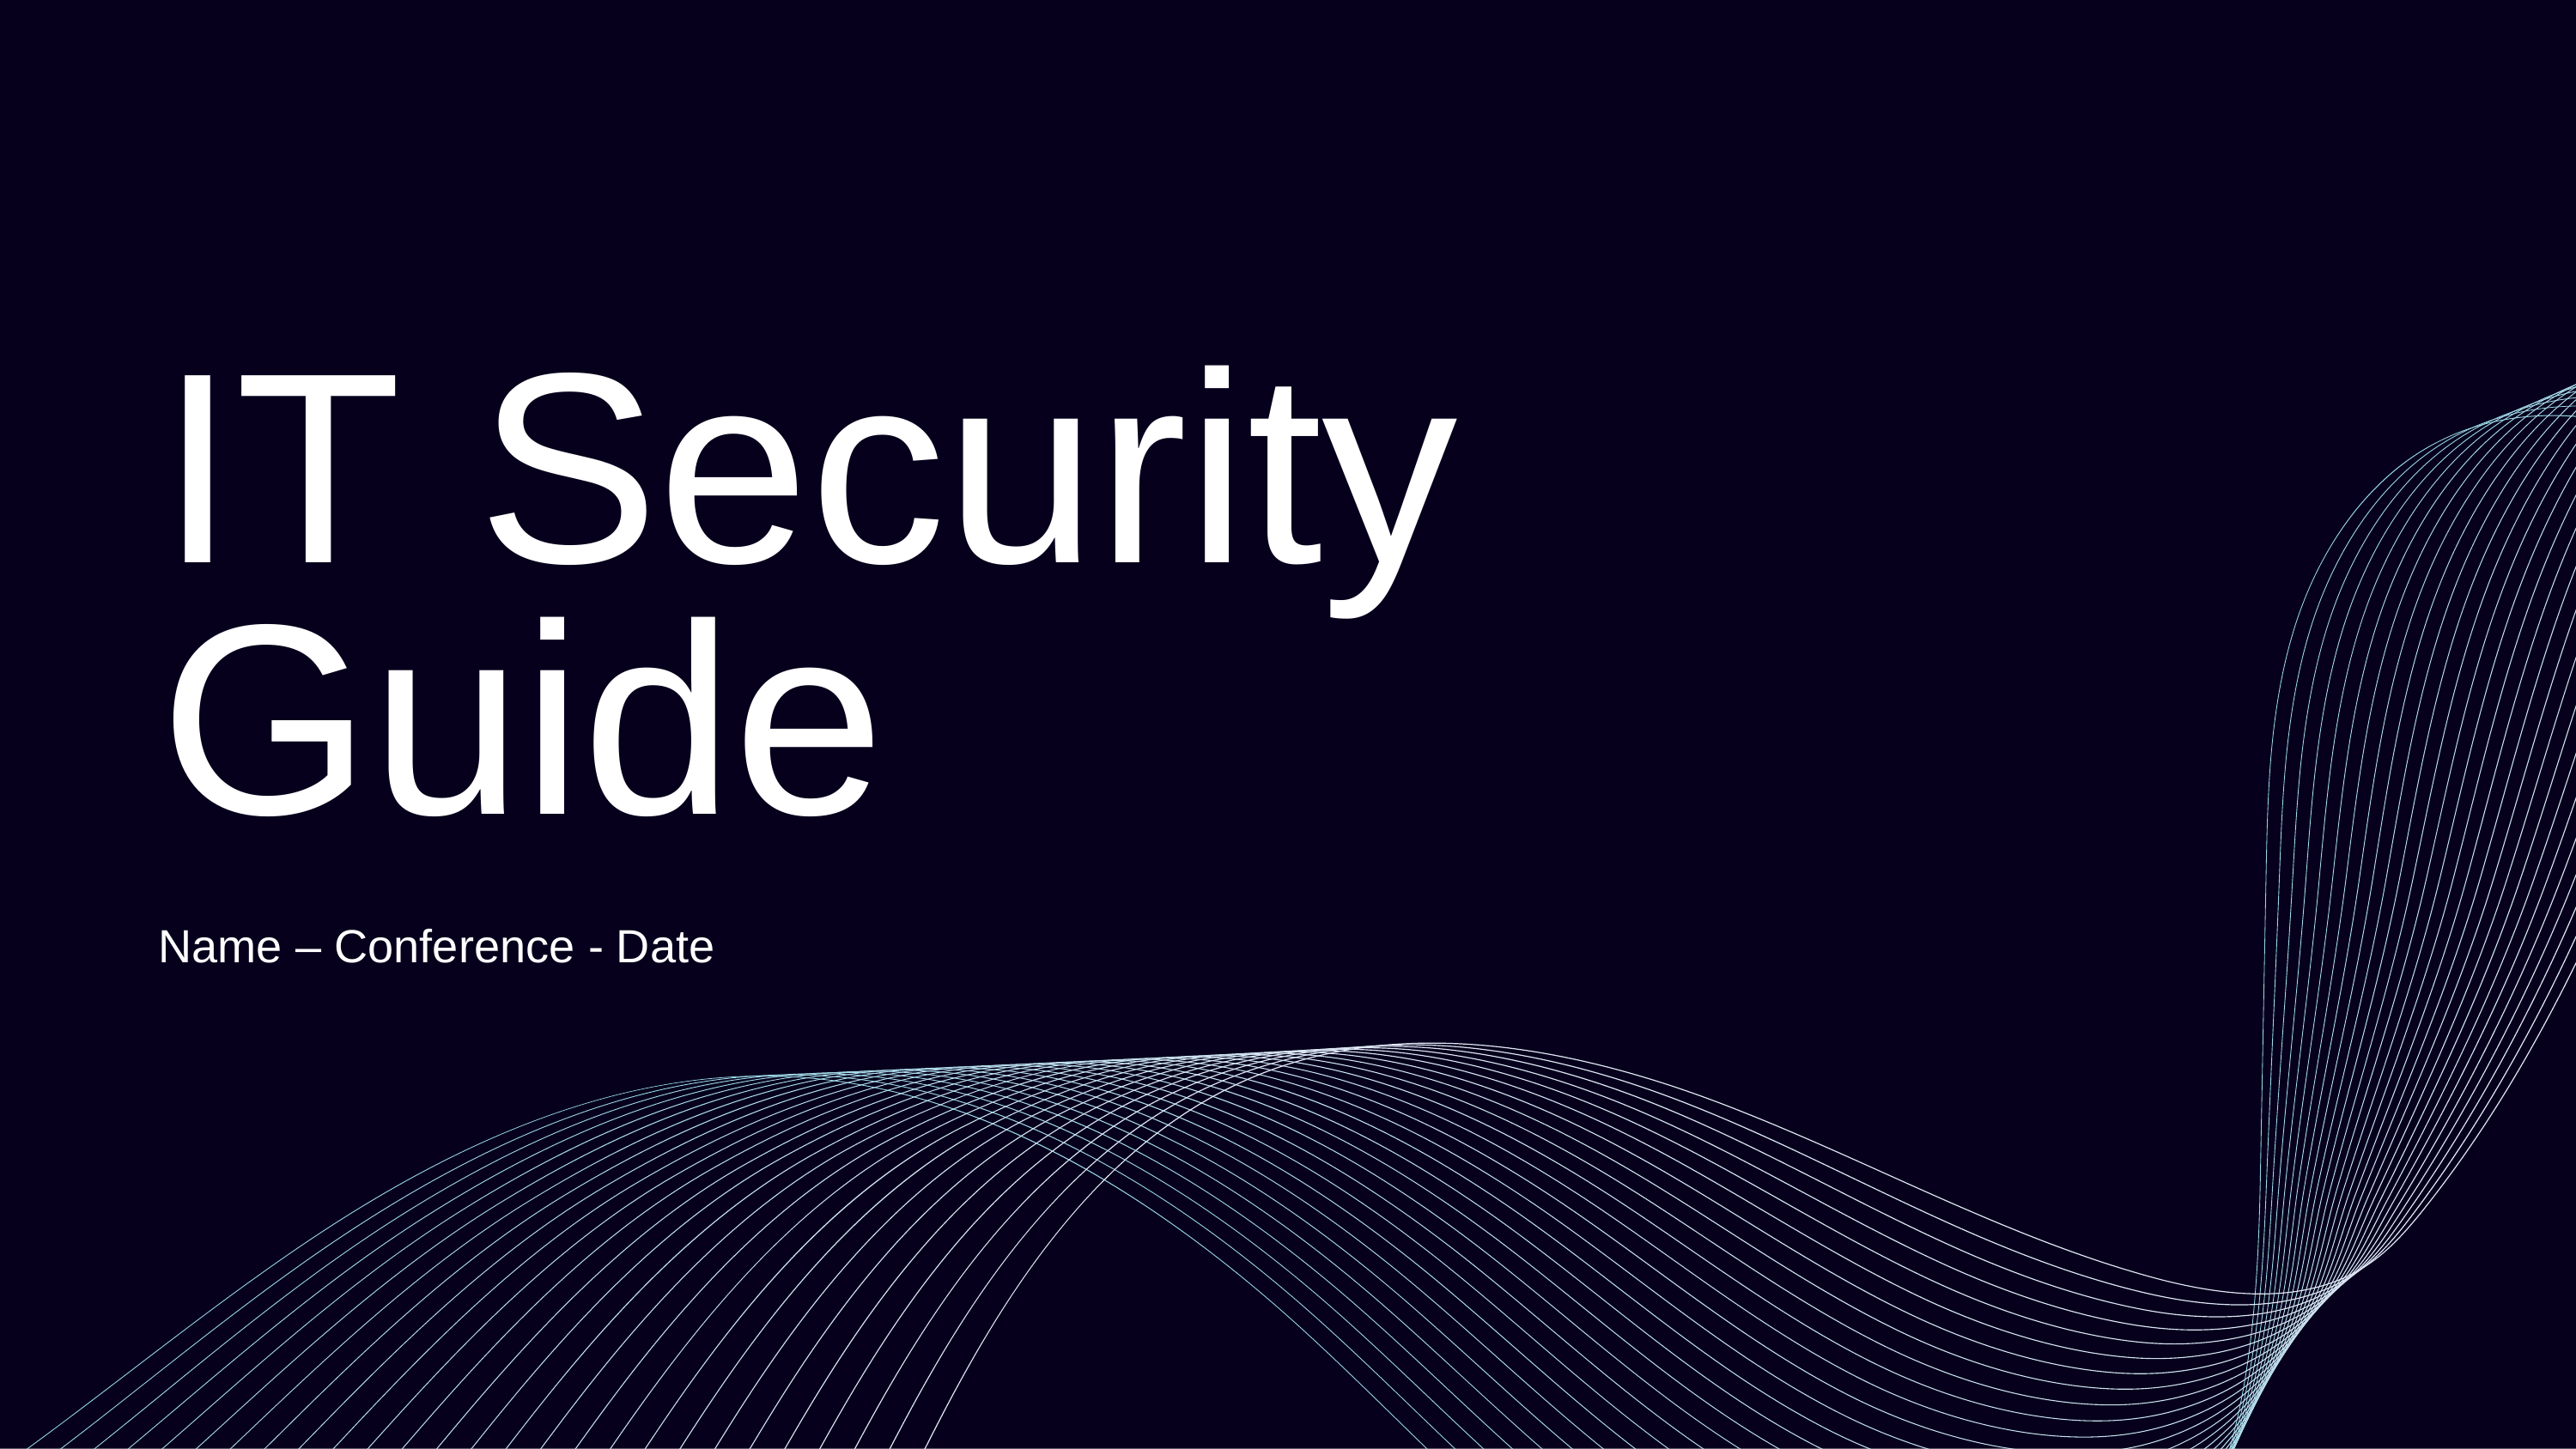

IT Security Guide
# Name – Conference - Date